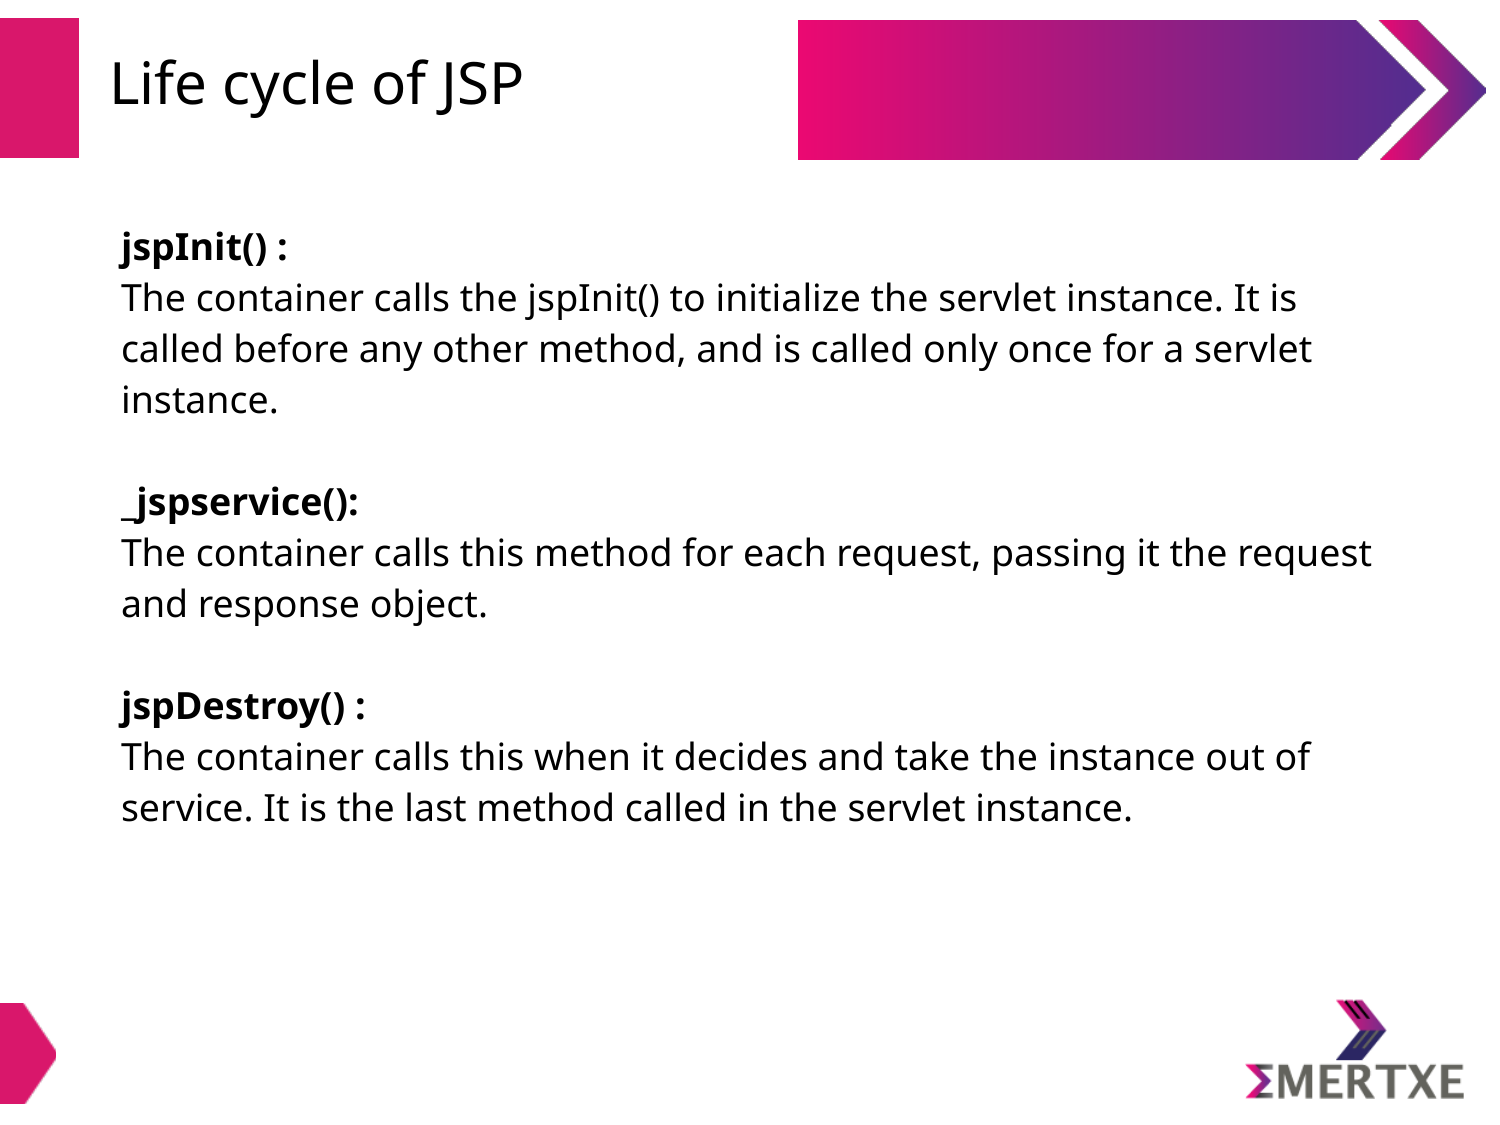

Life cycle of JSP
jspInit() :
The container calls the jspInit() to initialize the servlet instance. It is
called before any other method, and is called only once for a servlet
instance.
_jspservice():
The container calls this method for each request, passing it the request and response object.
jspDestroy() :
The container calls this when it decides and take the instance out of
service. It is the last method called in the servlet instance.